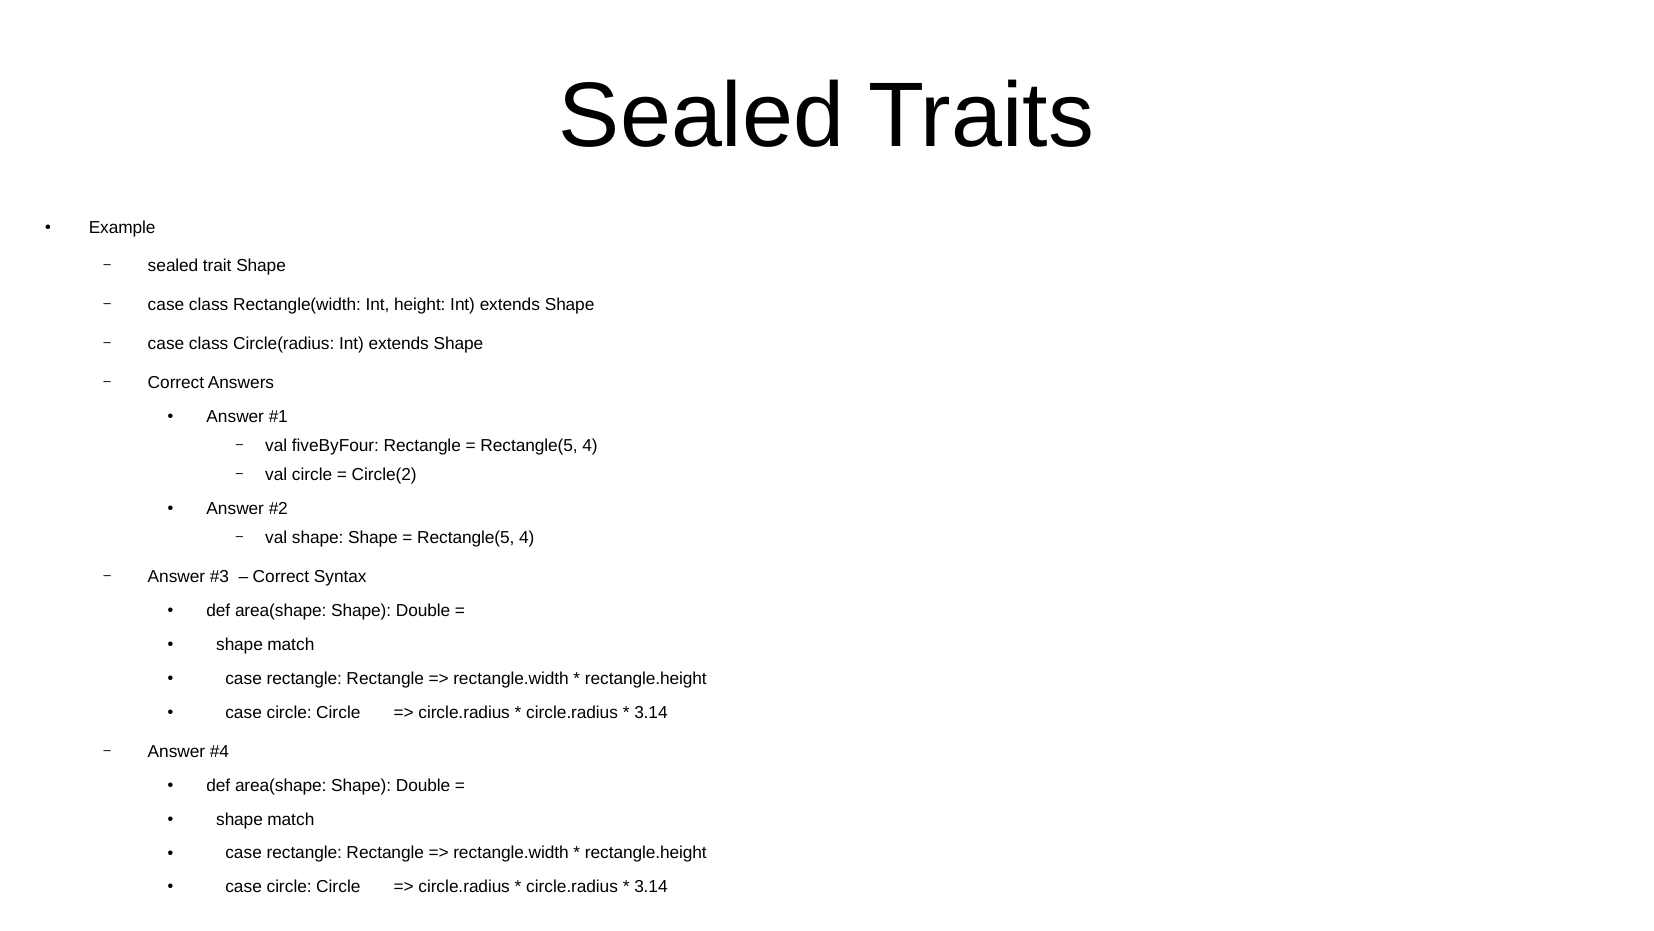

# Sealed Traits
Example
sealed trait Shape
case class Rectangle(width: Int, height: Int) extends Shape
case class Circle(radius: Int) extends Shape
Correct Answers
Answer #1
val fiveByFour: Rectangle = Rectangle(5, 4)
val circle = Circle(2)
Answer #2
val shape: Shape = Rectangle(5, 4)
Answer #3 – Correct Syntax
def area(shape: Shape): Double =
 shape match
 case rectangle: Rectangle => rectangle.width * rectangle.height
 case circle: Circle => circle.radius * circle.radius * 3.14
Answer #4
def area(shape: Shape): Double =
 shape match
 case rectangle: Rectangle => rectangle.width * rectangle.height
 case circle: Circle => circle.radius * circle.radius * 3.14